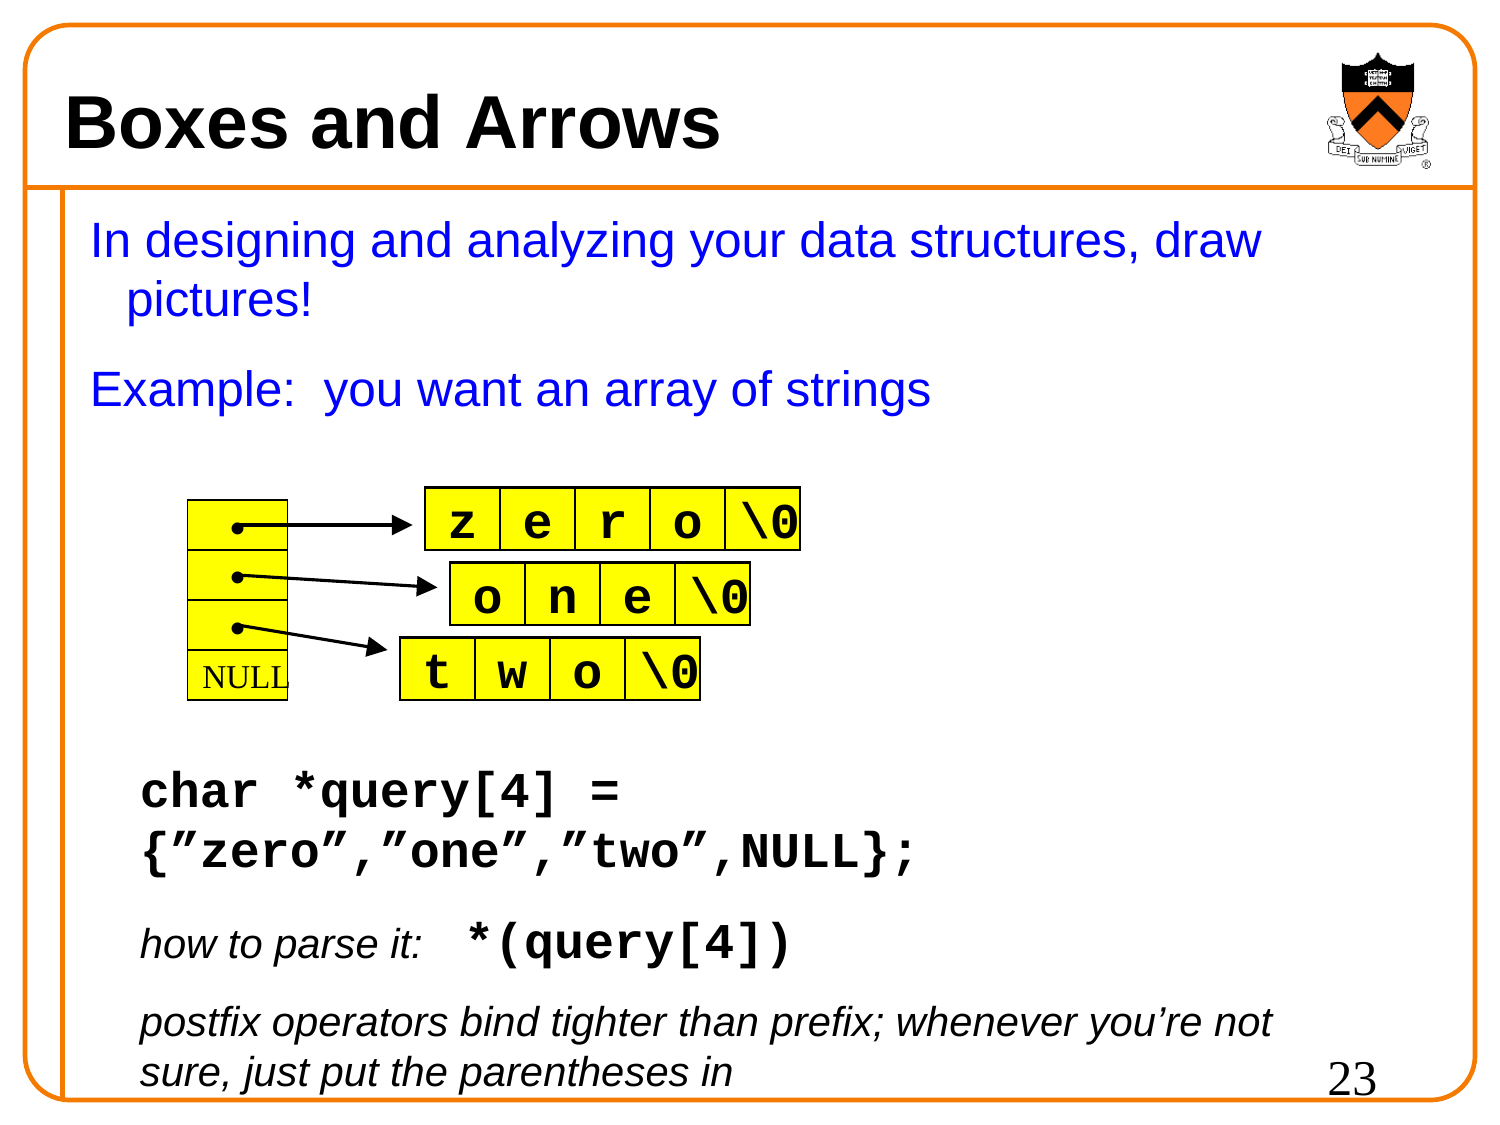

# Boxes and Arrows
In designing and analyzing your data structures, draw pictures!
Example: you want an array of strings
z
e
r
o
\0
•
•
o
n
e
\0
•
t
w
o
\0
NULL
char *query[4] = 	{”zero”,”one”,”two”,NULL};
how to parse it: *(query[4])
postfix operators bind tighter than prefix; whenever you’re not sure, just put the parentheses in
23